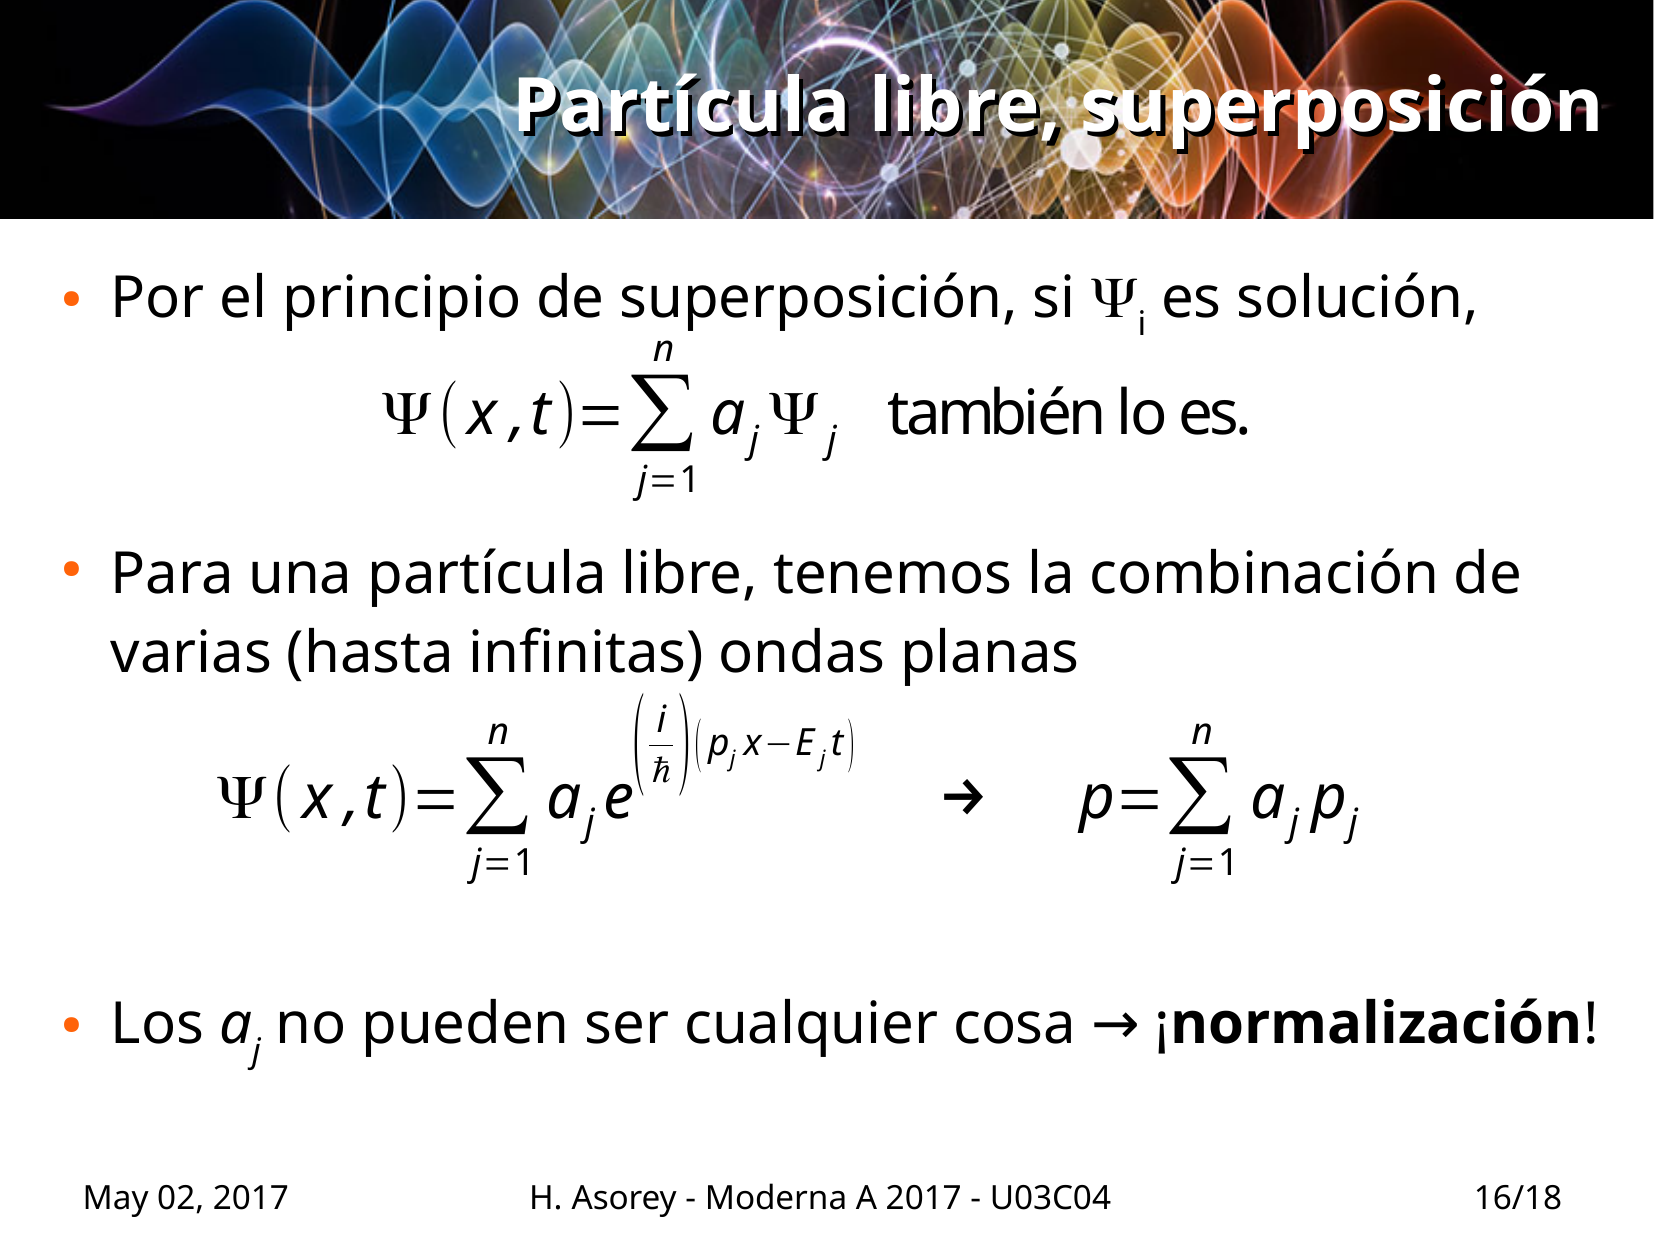

# Partícula libre, superposición
Por el principio de superposición, si Yi es solución,
Para una partícula libre, tenemos la combinación de varias (hasta infinitas) ondas planas
Los aj no pueden ser cualquier cosa → ¡normalización!
May 02, 2017
H. Asorey - Moderna A 2017 - U03C04
16